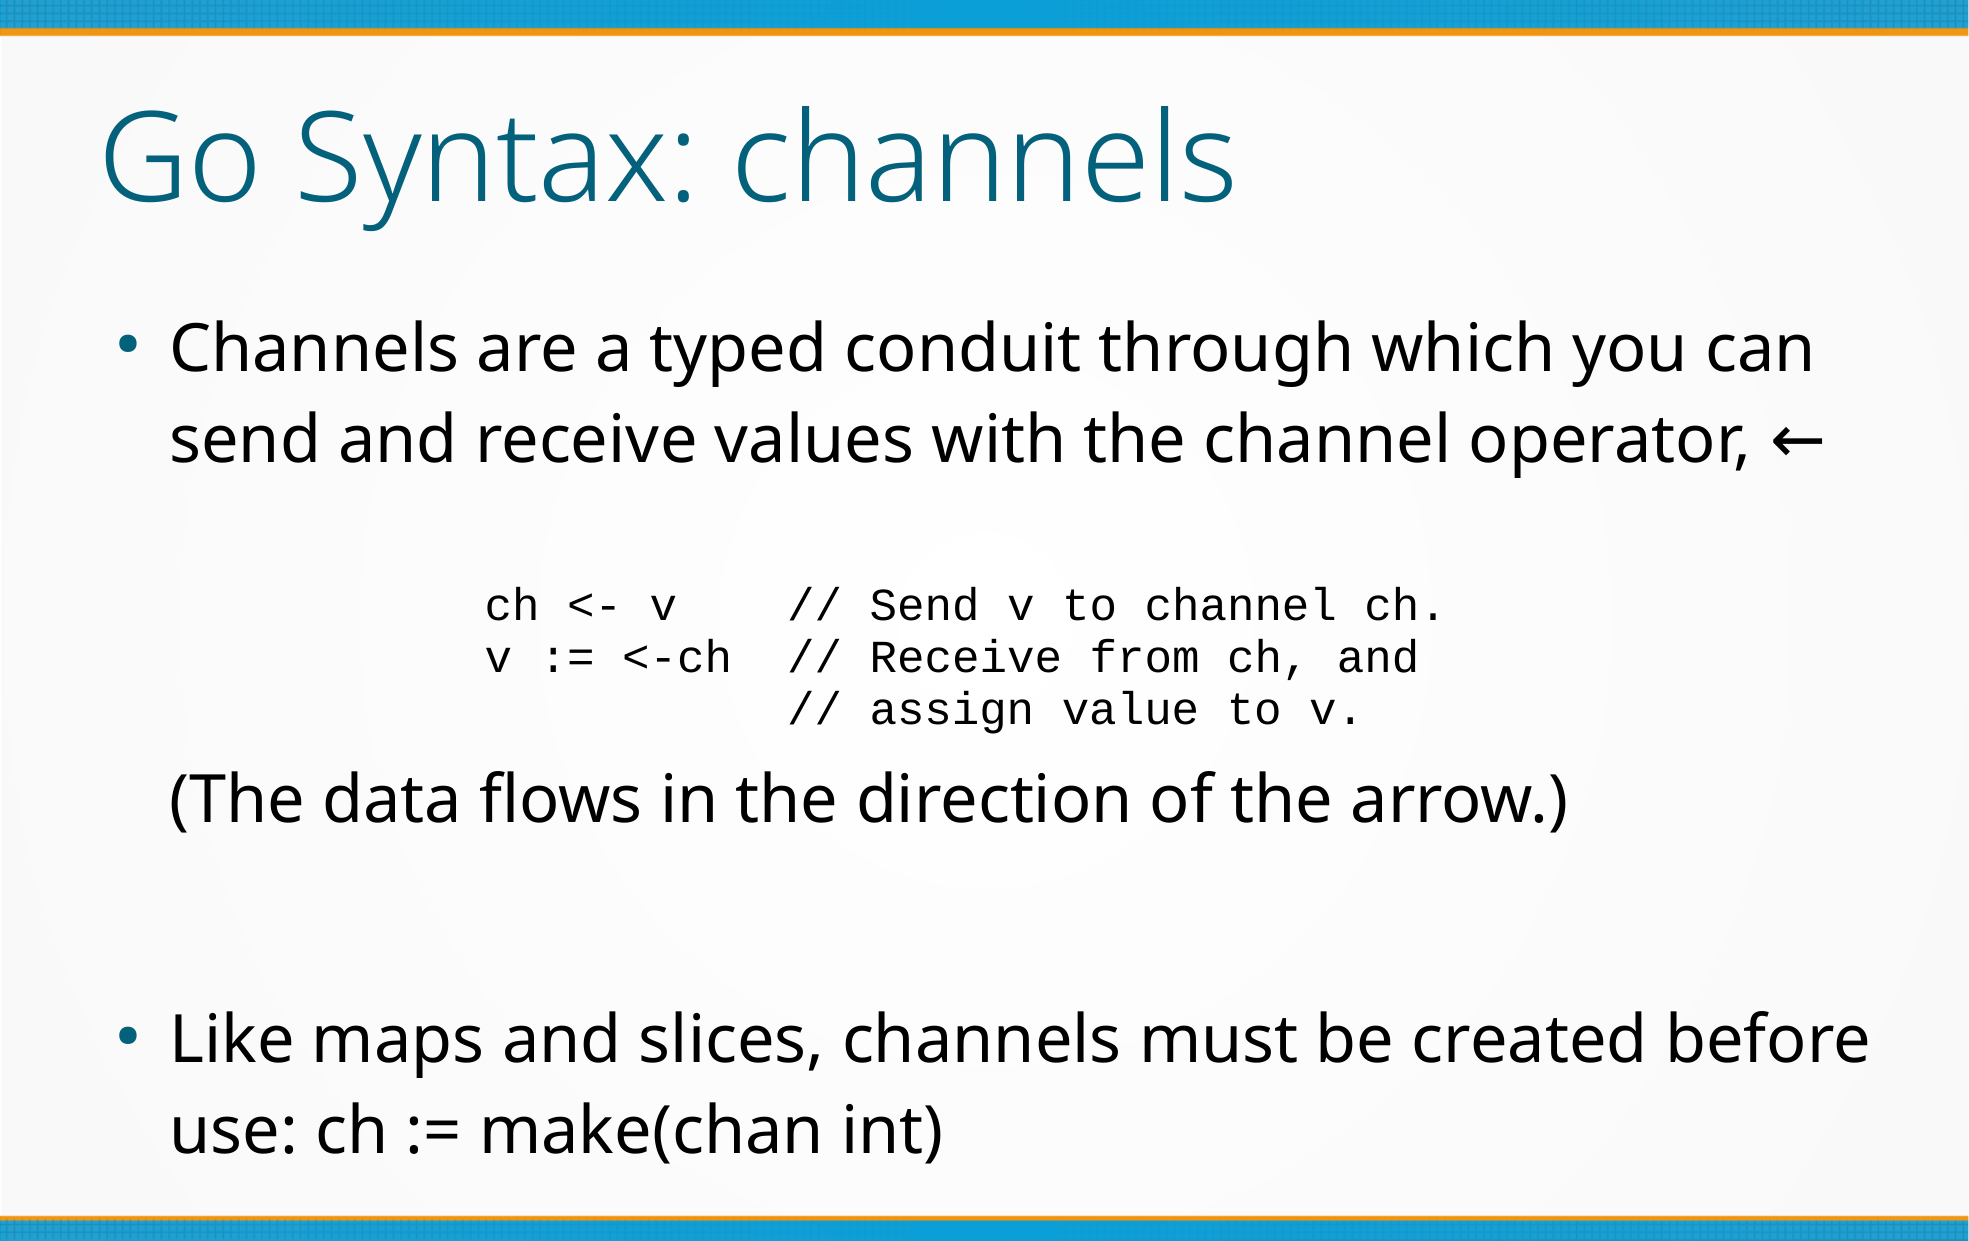

# Go Syntax: channels
Channels are a typed conduit through which you can send and receive values with the channel operator, ←
(The data flows in the direction of the arrow.)
Like maps and slices, channels must be created before use: ch := make(chan int)
ch <- v // Send v to channel ch.
v := <-ch // Receive from ch, and
 // assign value to v.